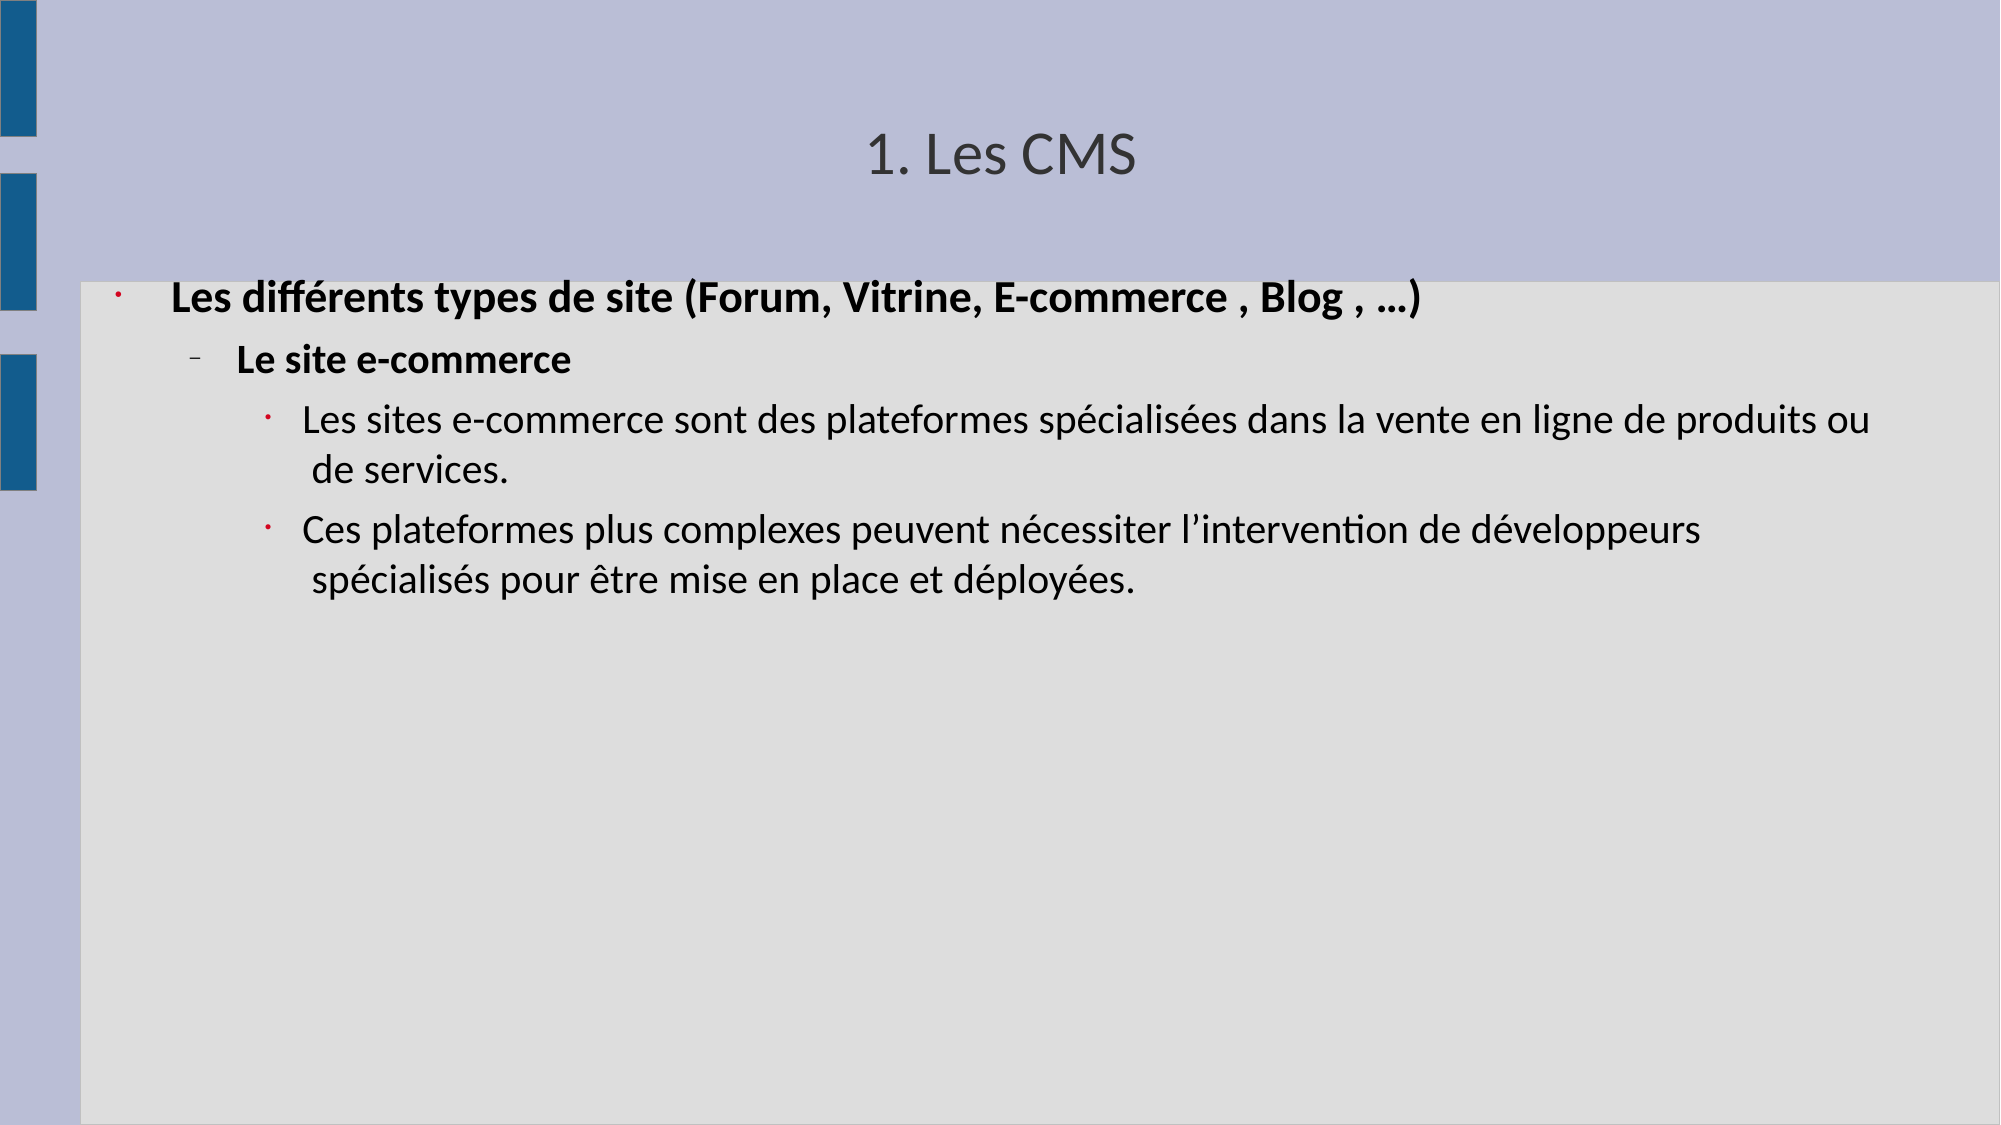

# 1. Les CMS
Les différents types de site (Forum, Vitrine, E-commerce , Blog , …)
Le site e-commerce
Les sites e-commerce sont des plateformes spécialisées dans la vente en ligne de produits ou de services.
Ces plateformes plus complexes peuvent nécessiter l’intervention de développeurs spécialisés pour être mise en place et déployées.